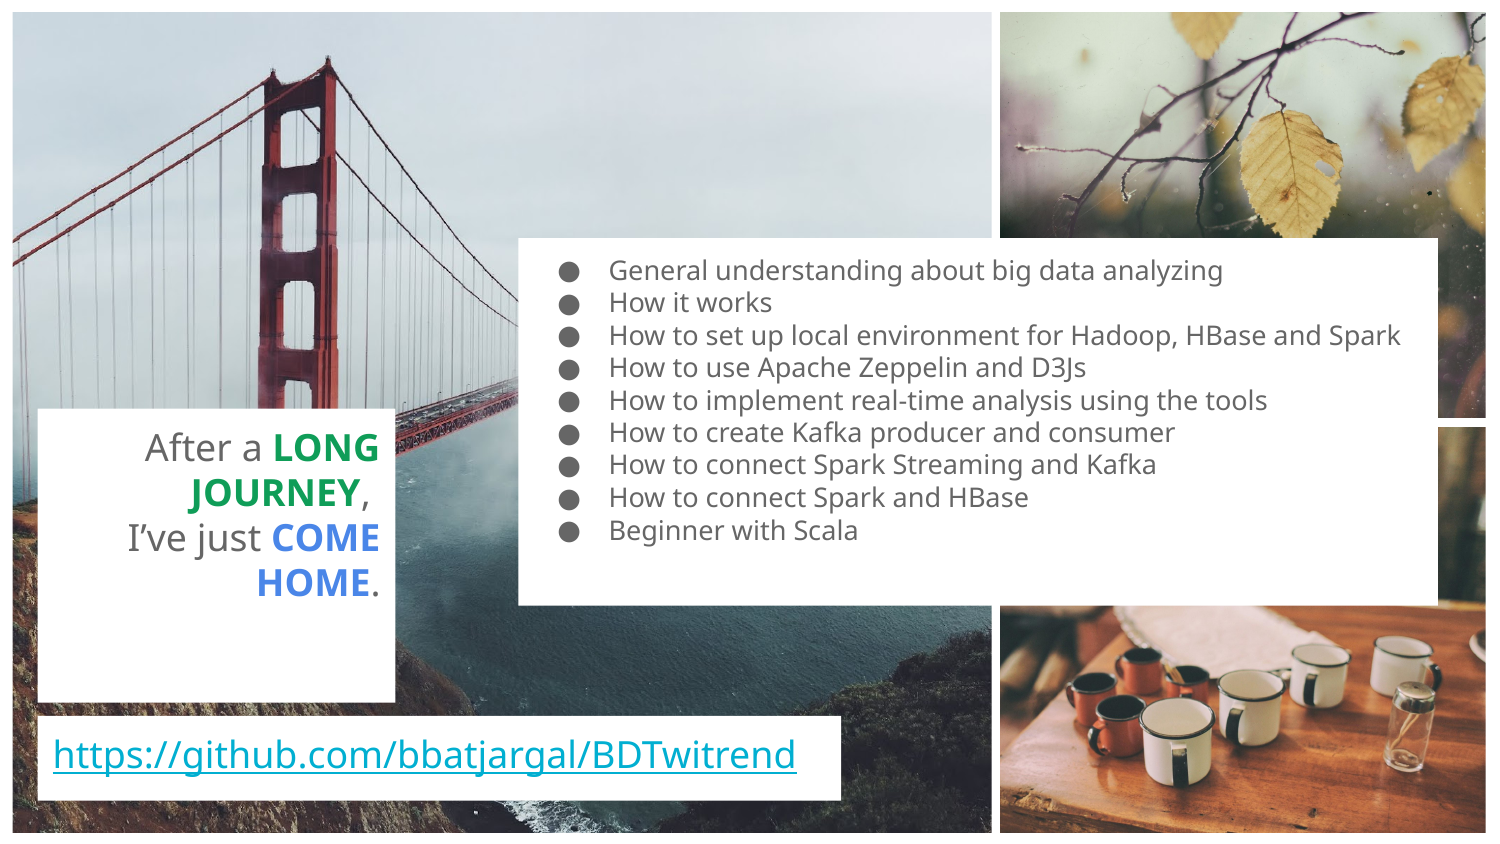

General understanding about big data analyzing
How it works
How to set up local environment for Hadoop, HBase and Spark
How to use Apache Zeppelin and D3Js
How to implement real-time analysis using the tools
How to create Kafka producer and consumer
How to connect Spark Streaming and Kafka
How to connect Spark and HBase
Beginner with Scala
# After a LONG JOURNEY, I’ve just COME HOME.
https://github.com/bbatjargal/BDTwitrend